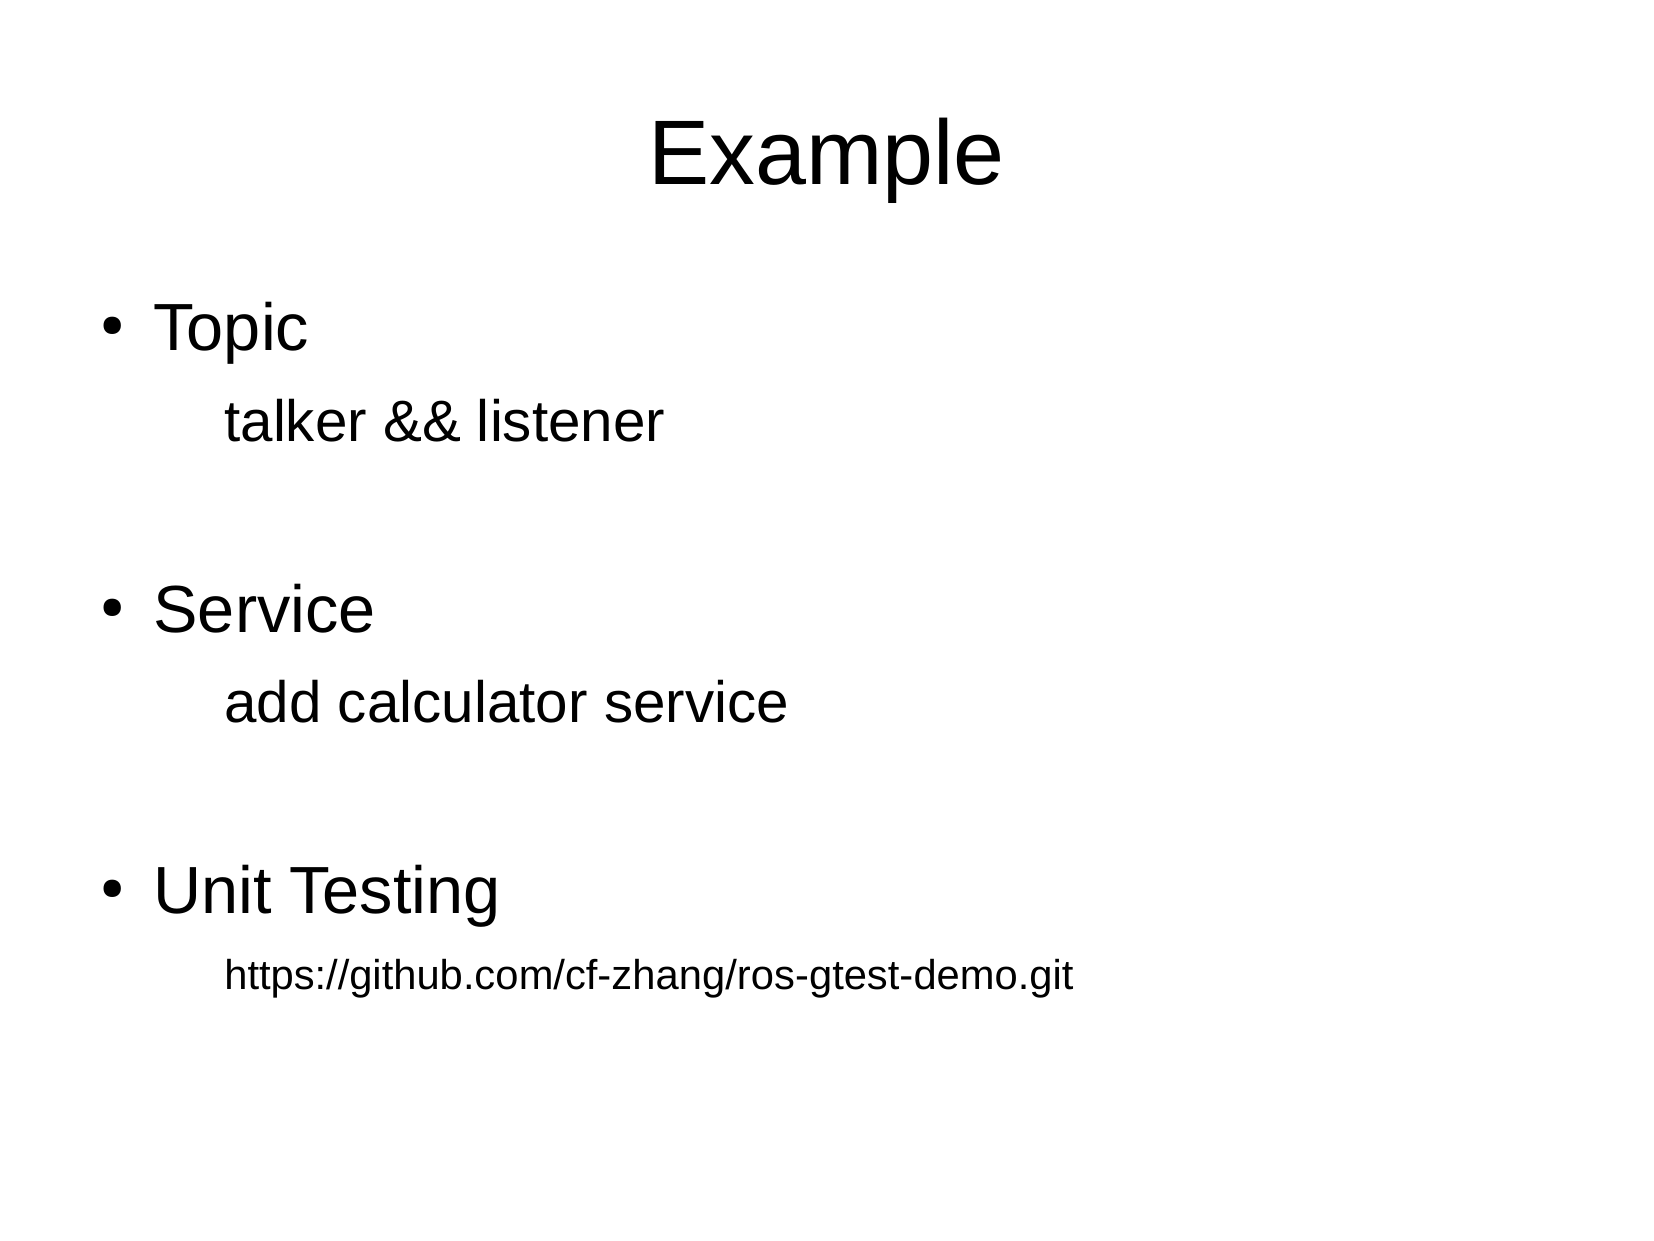

# Example
Topic
talker && listener
Service
add calculator service
Unit Testing
https://github.com/cf-zhang/ros-gtest-demo.git